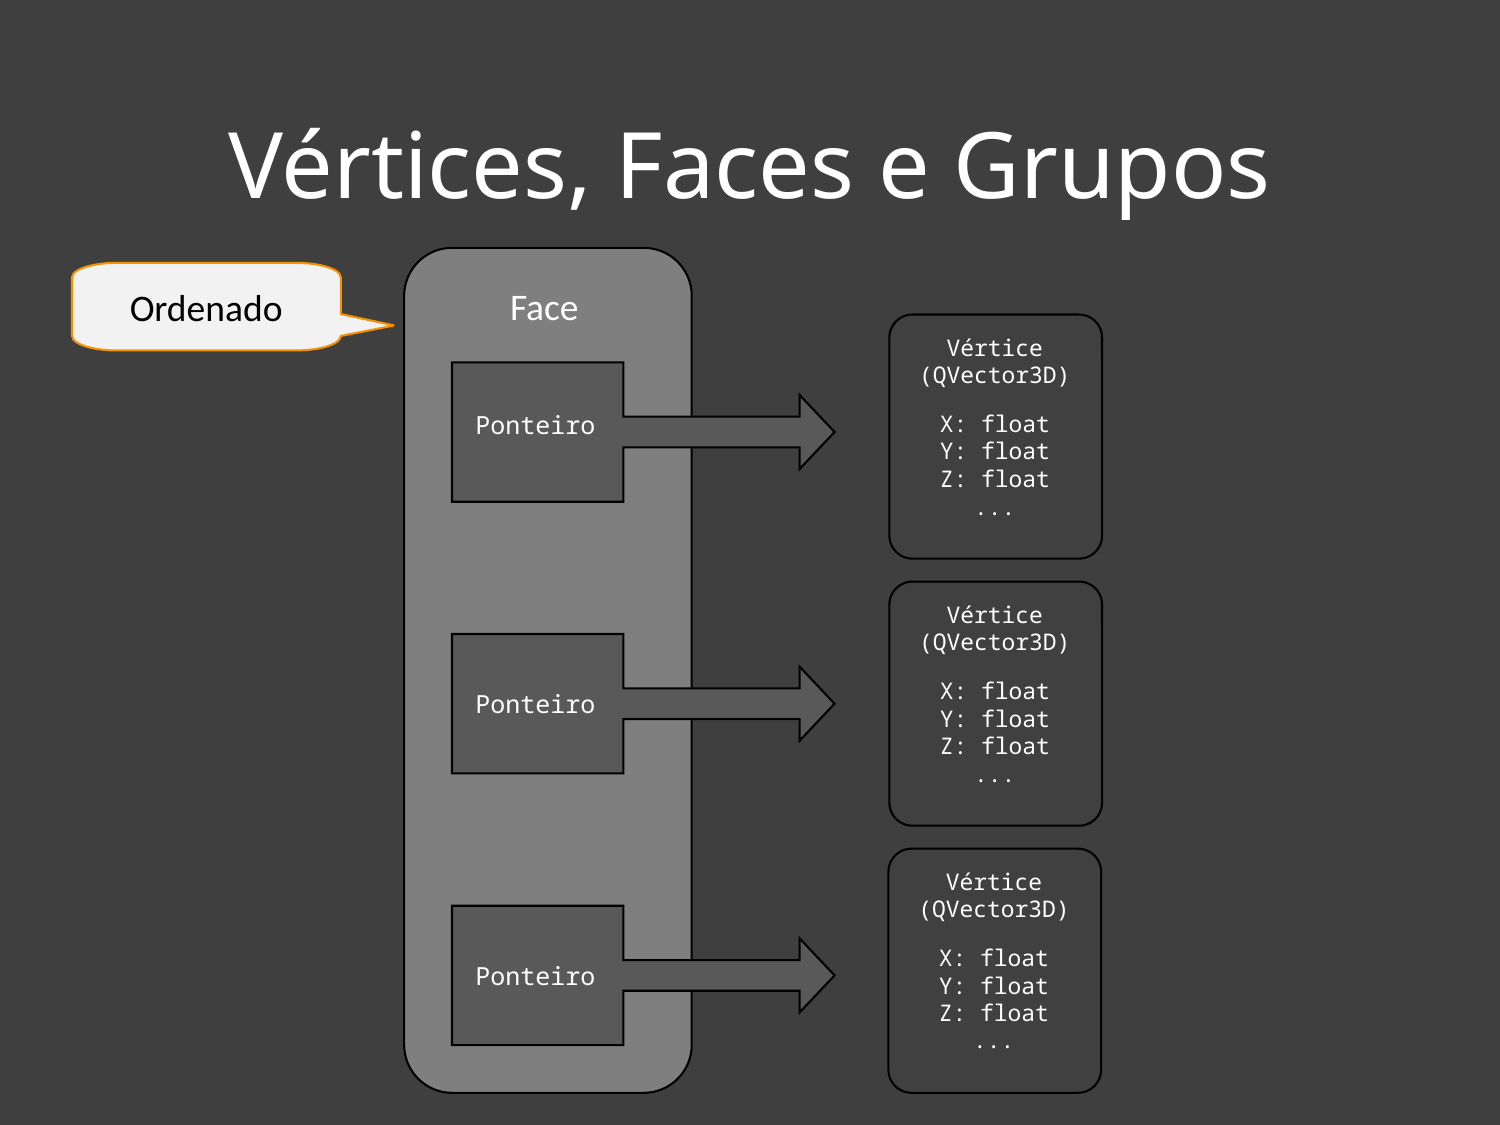

# Vértices, Faces e Grupos
Ordenado
Face
Vértice (QVector3D)
X: float
Y: float
Z: float
...
Ponteiro
Vértice (QVector3D)
X: float
Y: float
Z: float
...
Ponteiro
Vértice (QVector3D)
X: float
Y: float
Z: float
...
Ponteiro